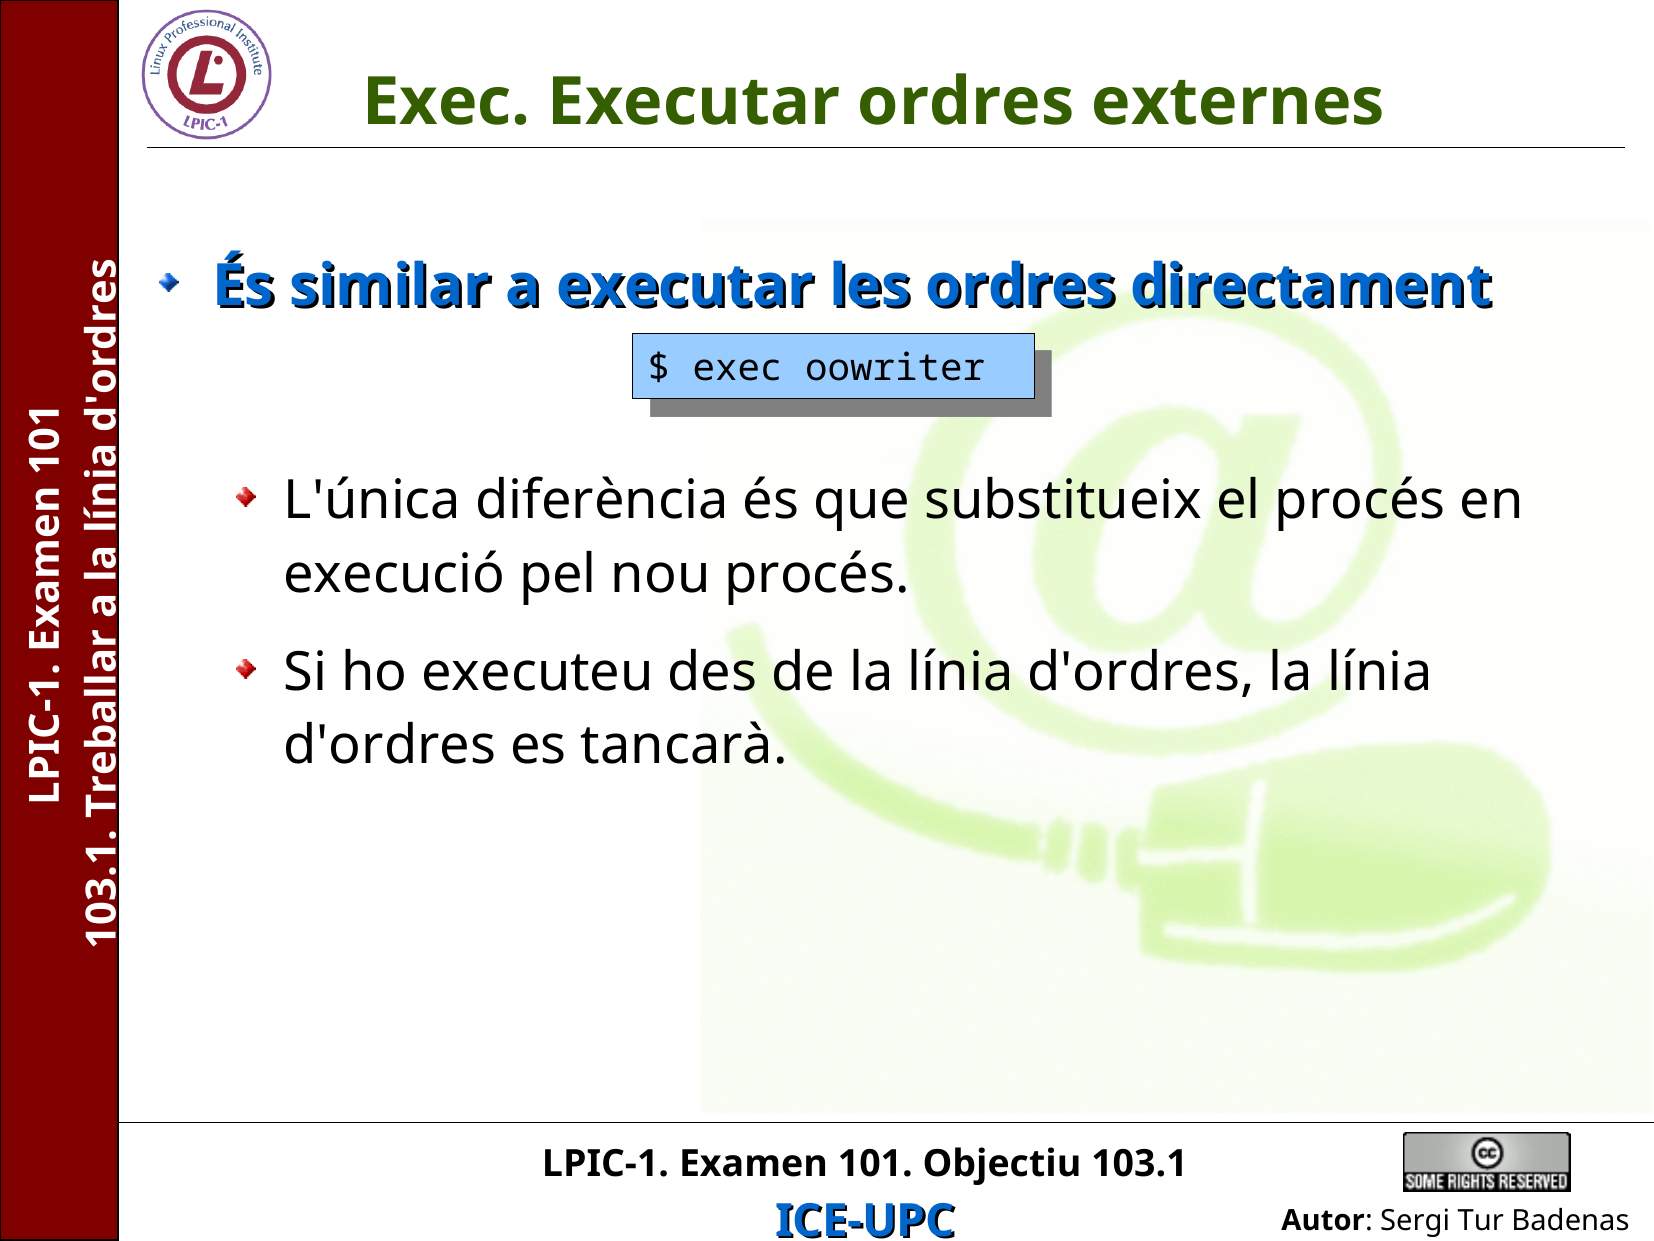

# Exec. Executar ordres externes
És similar a executar les ordres directament
L'única diferència és que substitueix el procés en execució pel nou procés.
Si ho executeu des de la línia d'ordres, la línia d'ordres es tancarà.
$ exec oowriter